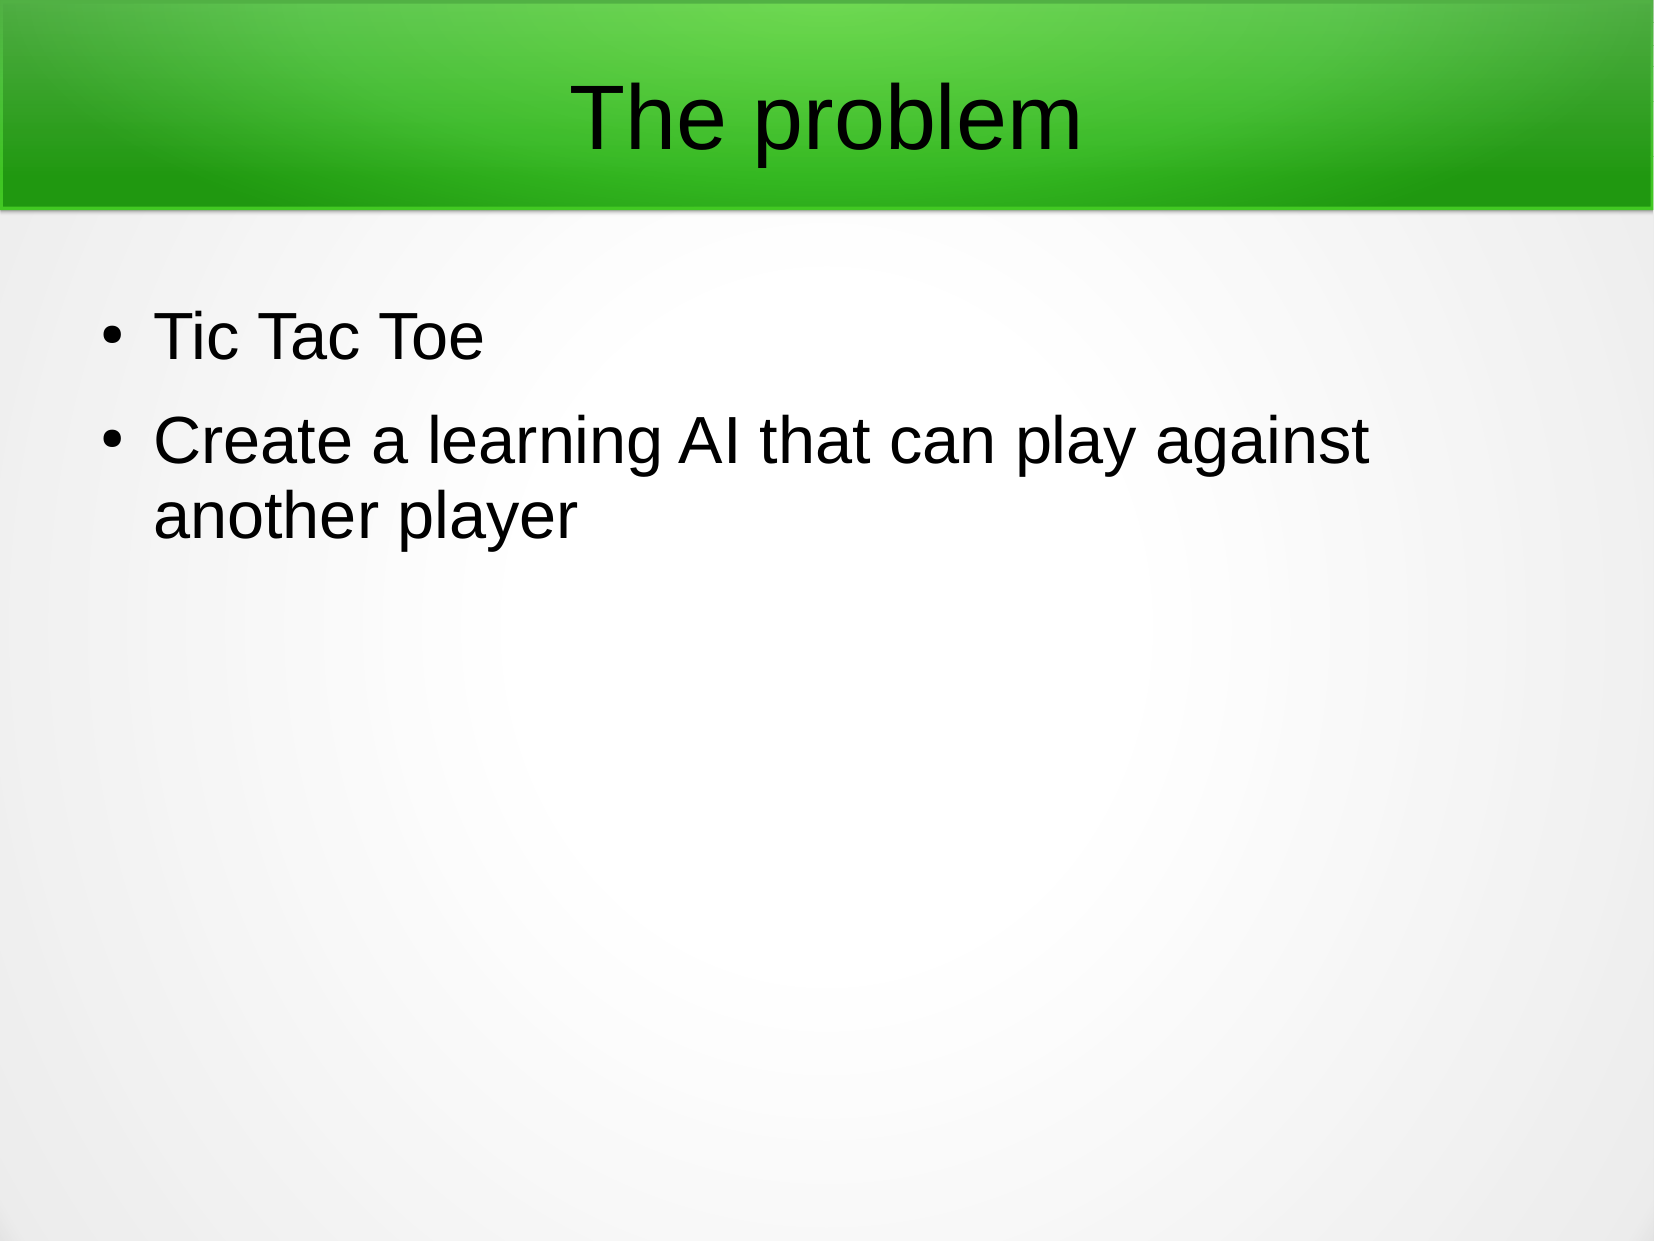

# The problem
Tic Tac Toe
Create a learning AI that can play against another player